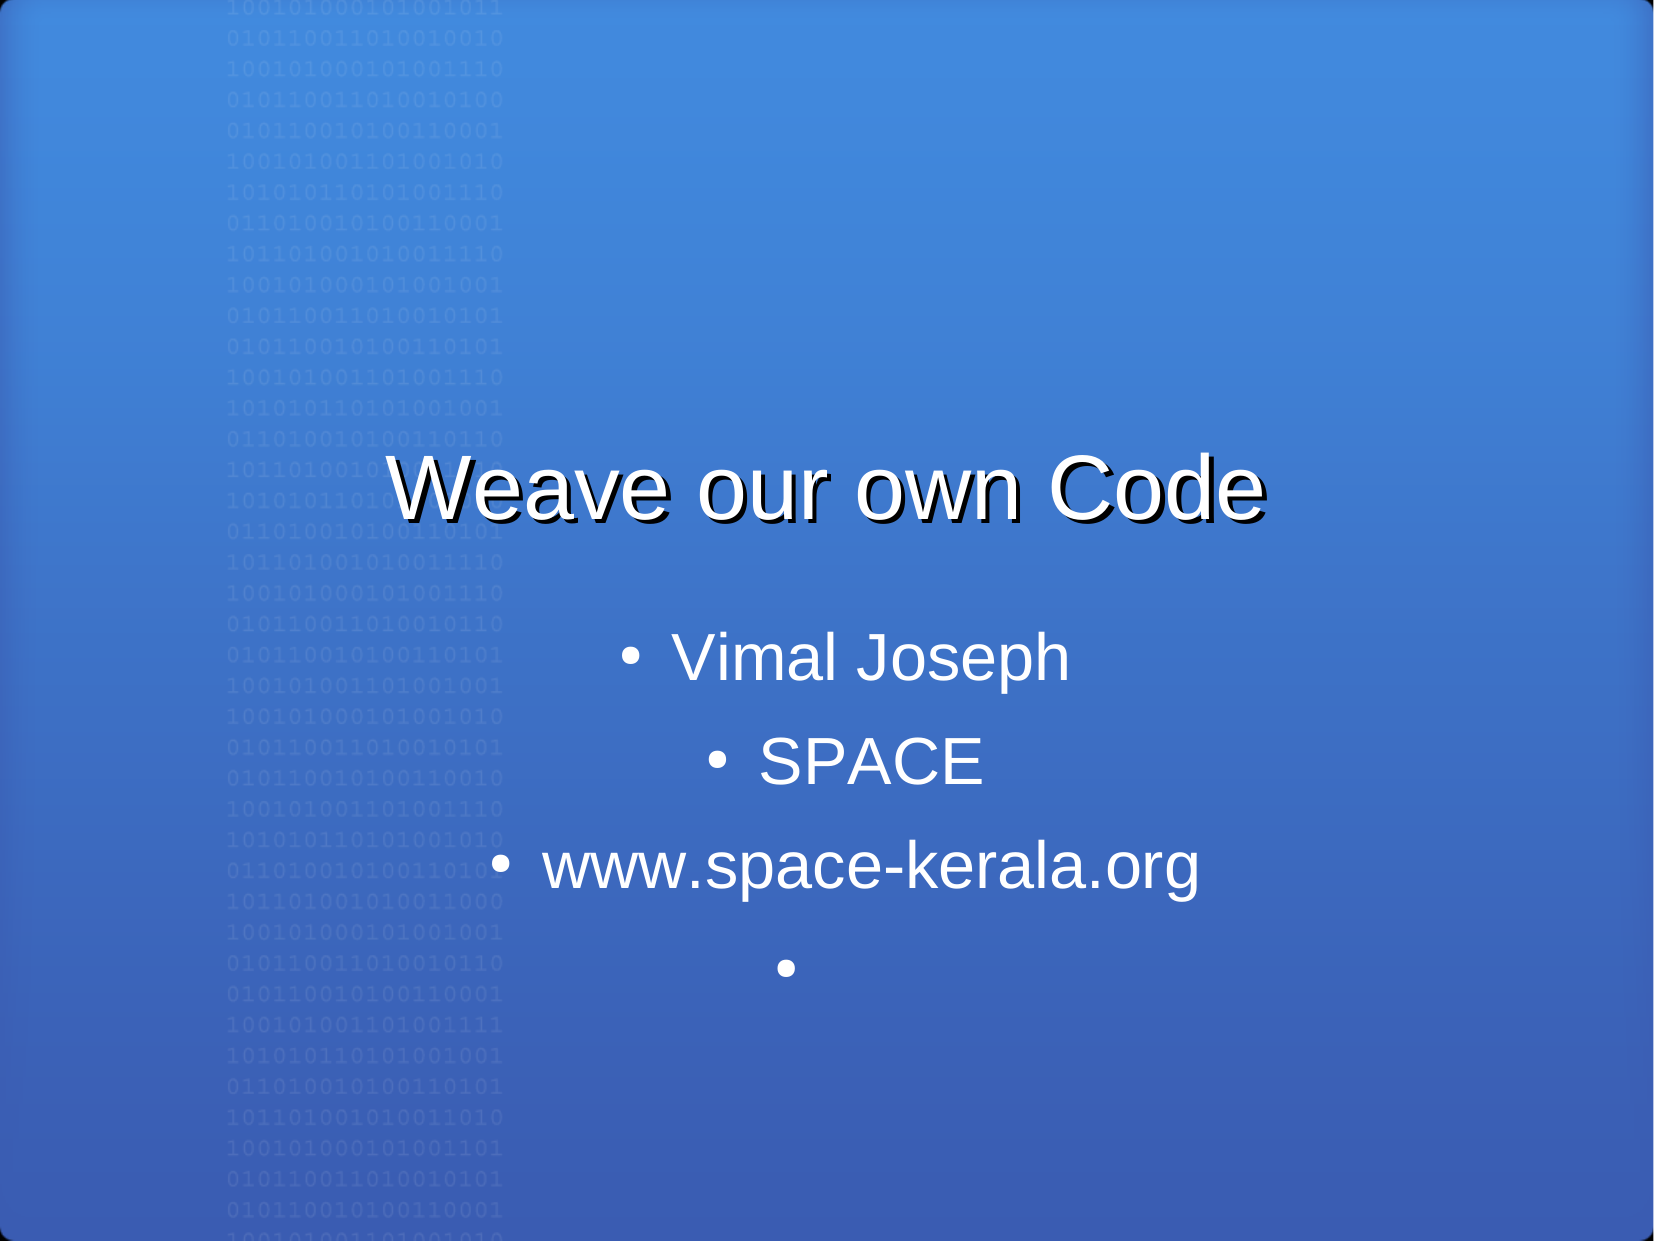

# Weave our own Code
Vimal Joseph
SPACE
www.space-kerala.org